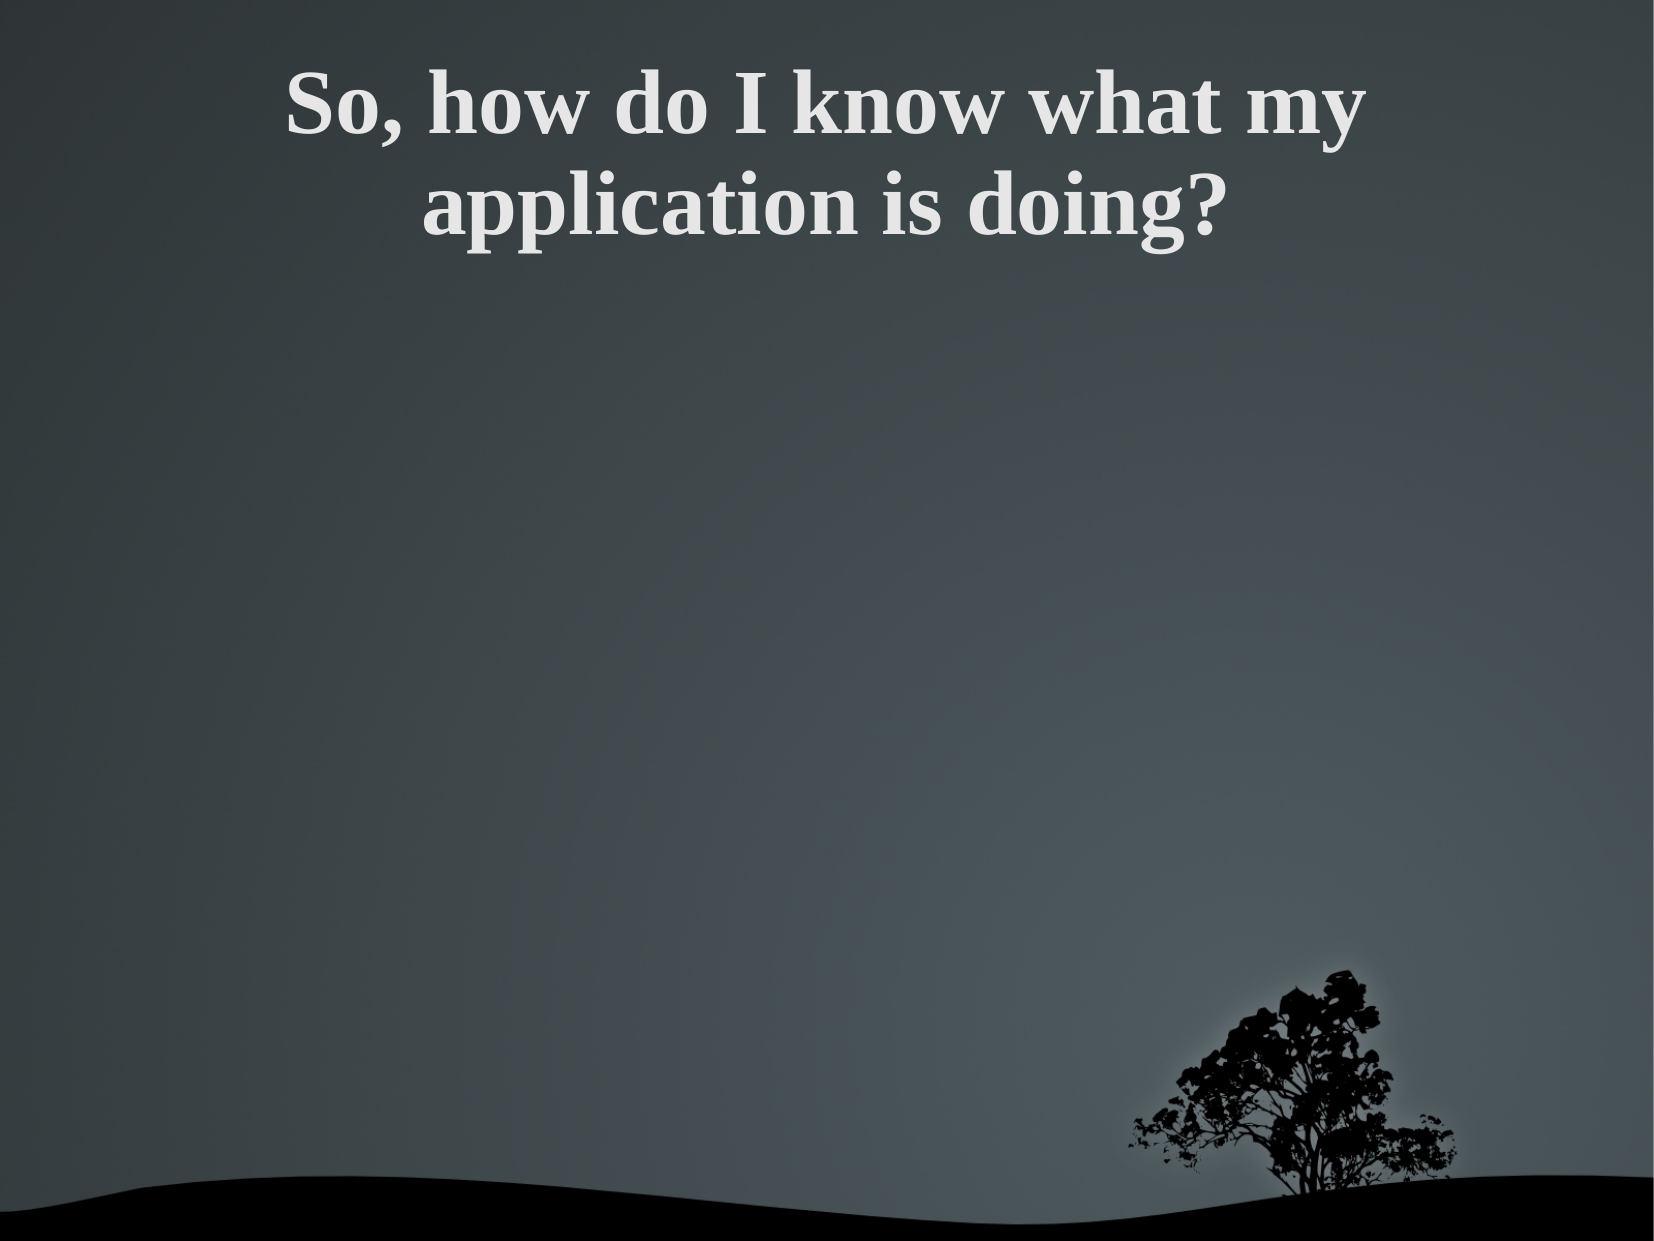

# So, how do I know what my application is doing?